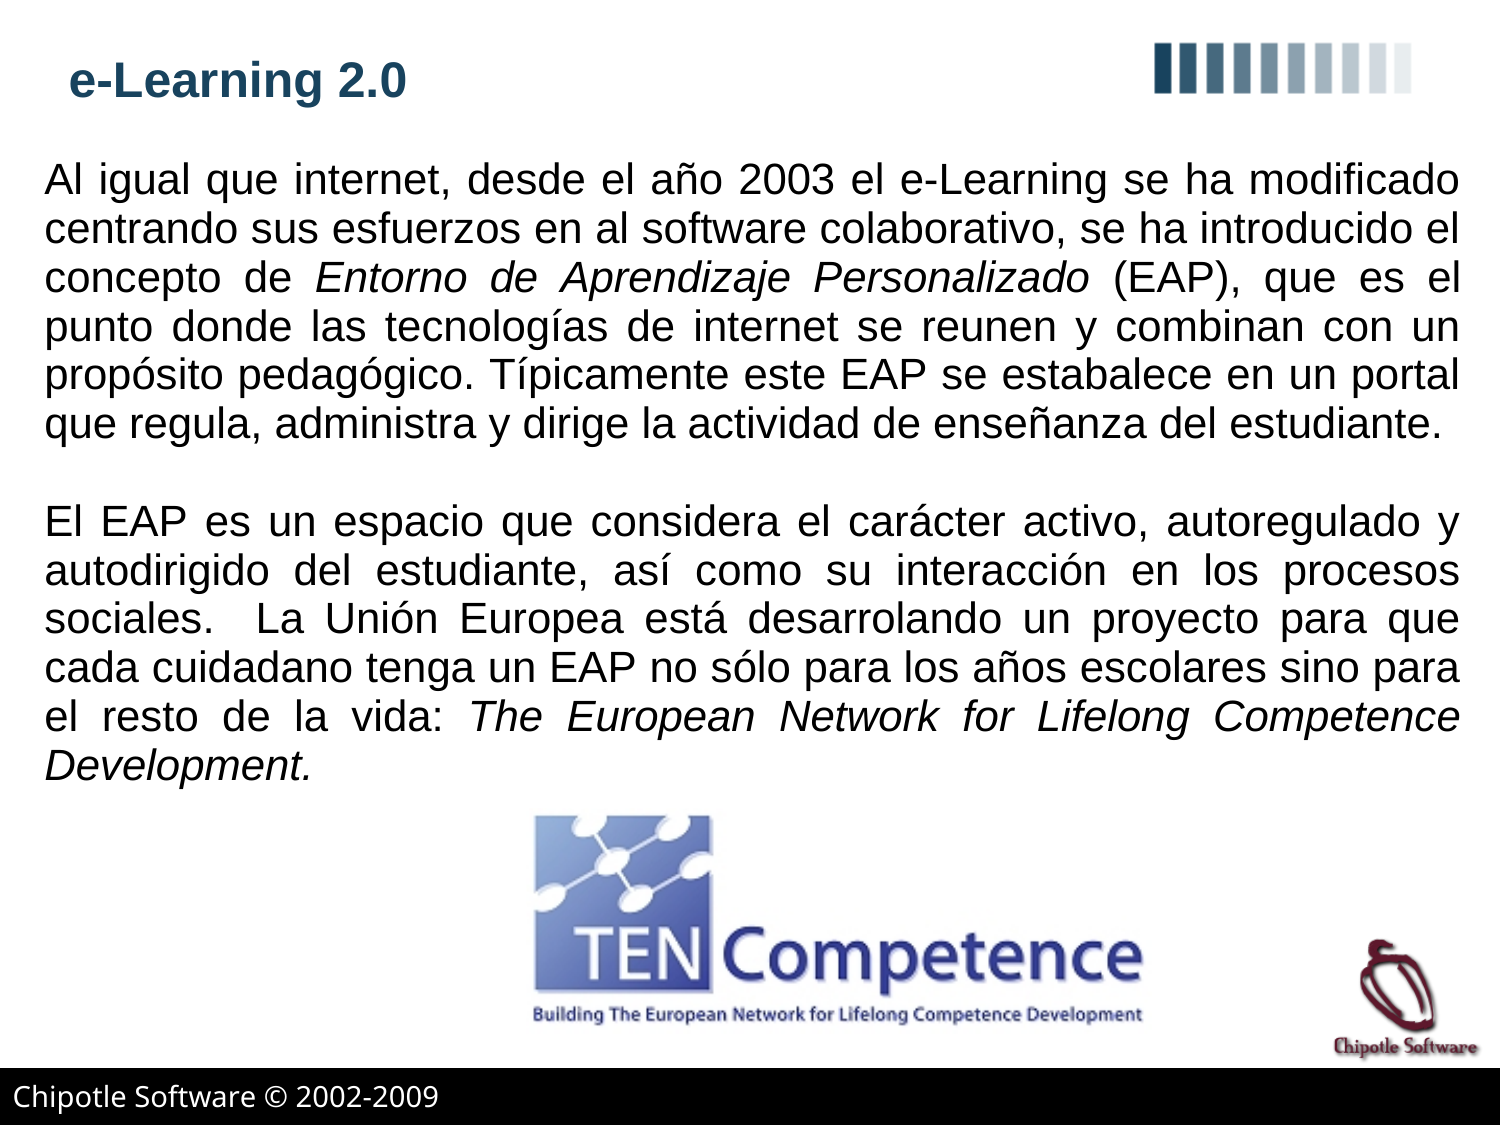

# e-Learning 2.0
Al igual que internet, desde el año 2003 el e-Learning se ha modificado centrando sus esfuerzos en al software colaborativo, se ha introducido el concepto de Entorno de Aprendizaje Personalizado (EAP), que es el punto donde las tecnologías de internet se reunen y combinan con un propósito pedagógico. Típicamente este EAP se estabalece en un portal que regula, administra y dirige la actividad de enseñanza del estudiante.
El EAP es un espacio que considera el carácter activo, autoregulado y autodirigido del estudiante, así como su interacción en los procesos sociales. La Unión Europea está desarrolando un proyecto para que cada cuidadano tenga un EAP no sólo para los años escolares sino para el resto de la vida: The European Network for Lifelong Competence Development.